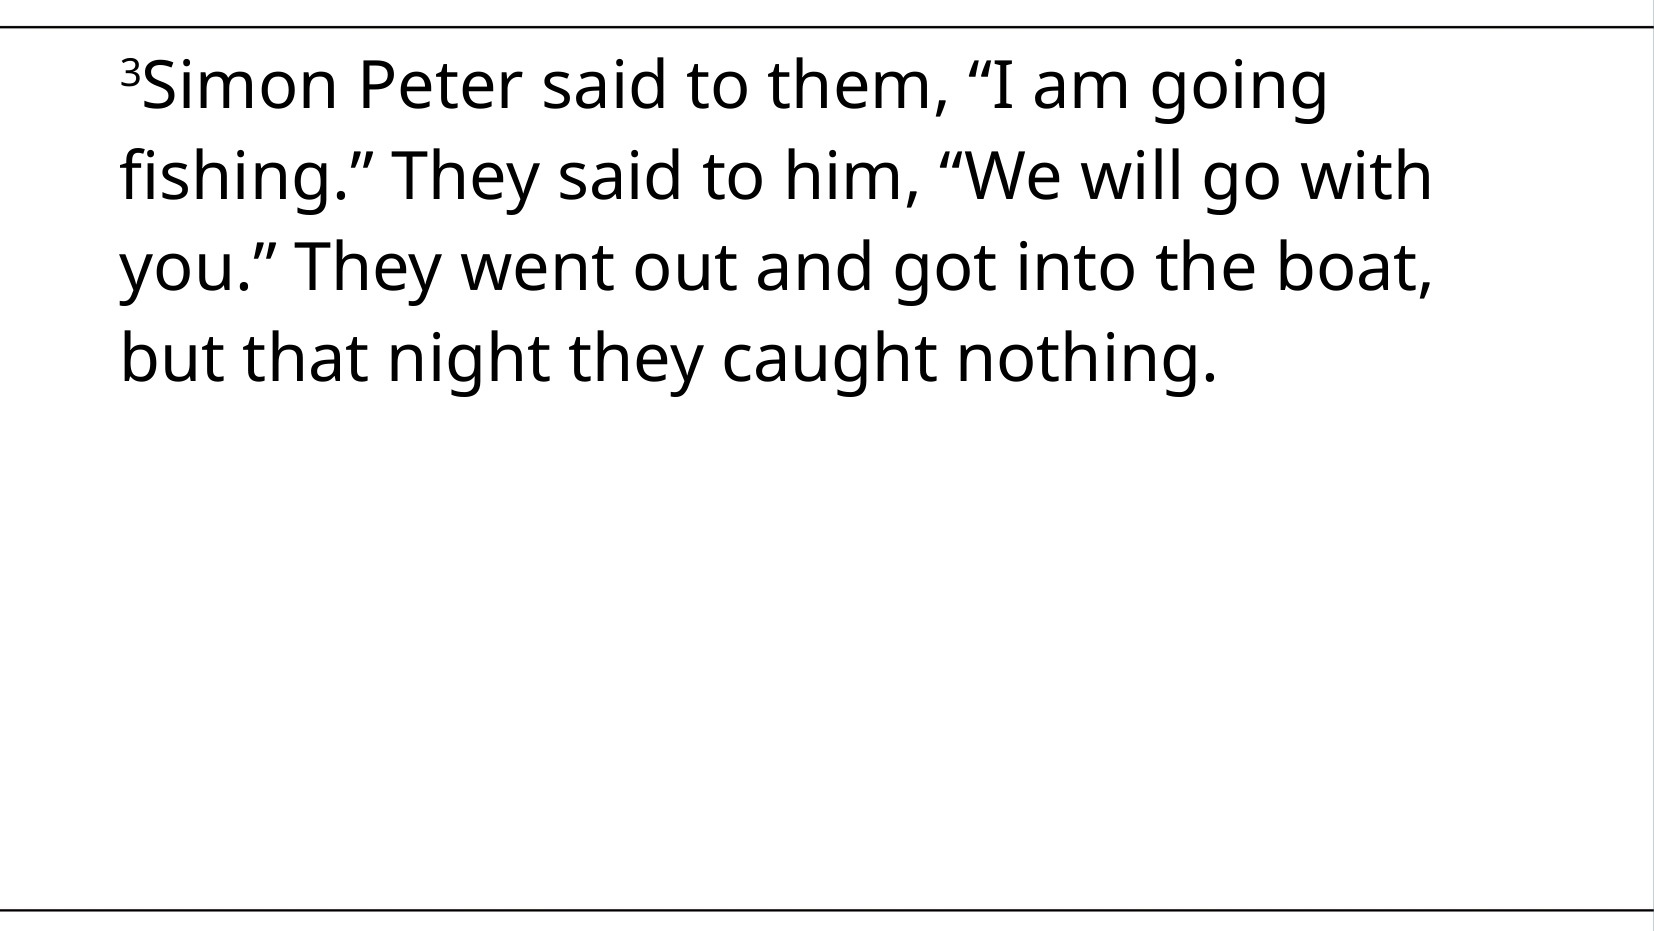

3Simon Peter said to them, “I am going fishing.” They said to him, “We will go with you.” They went out and got into the boat, but that night they caught nothing.